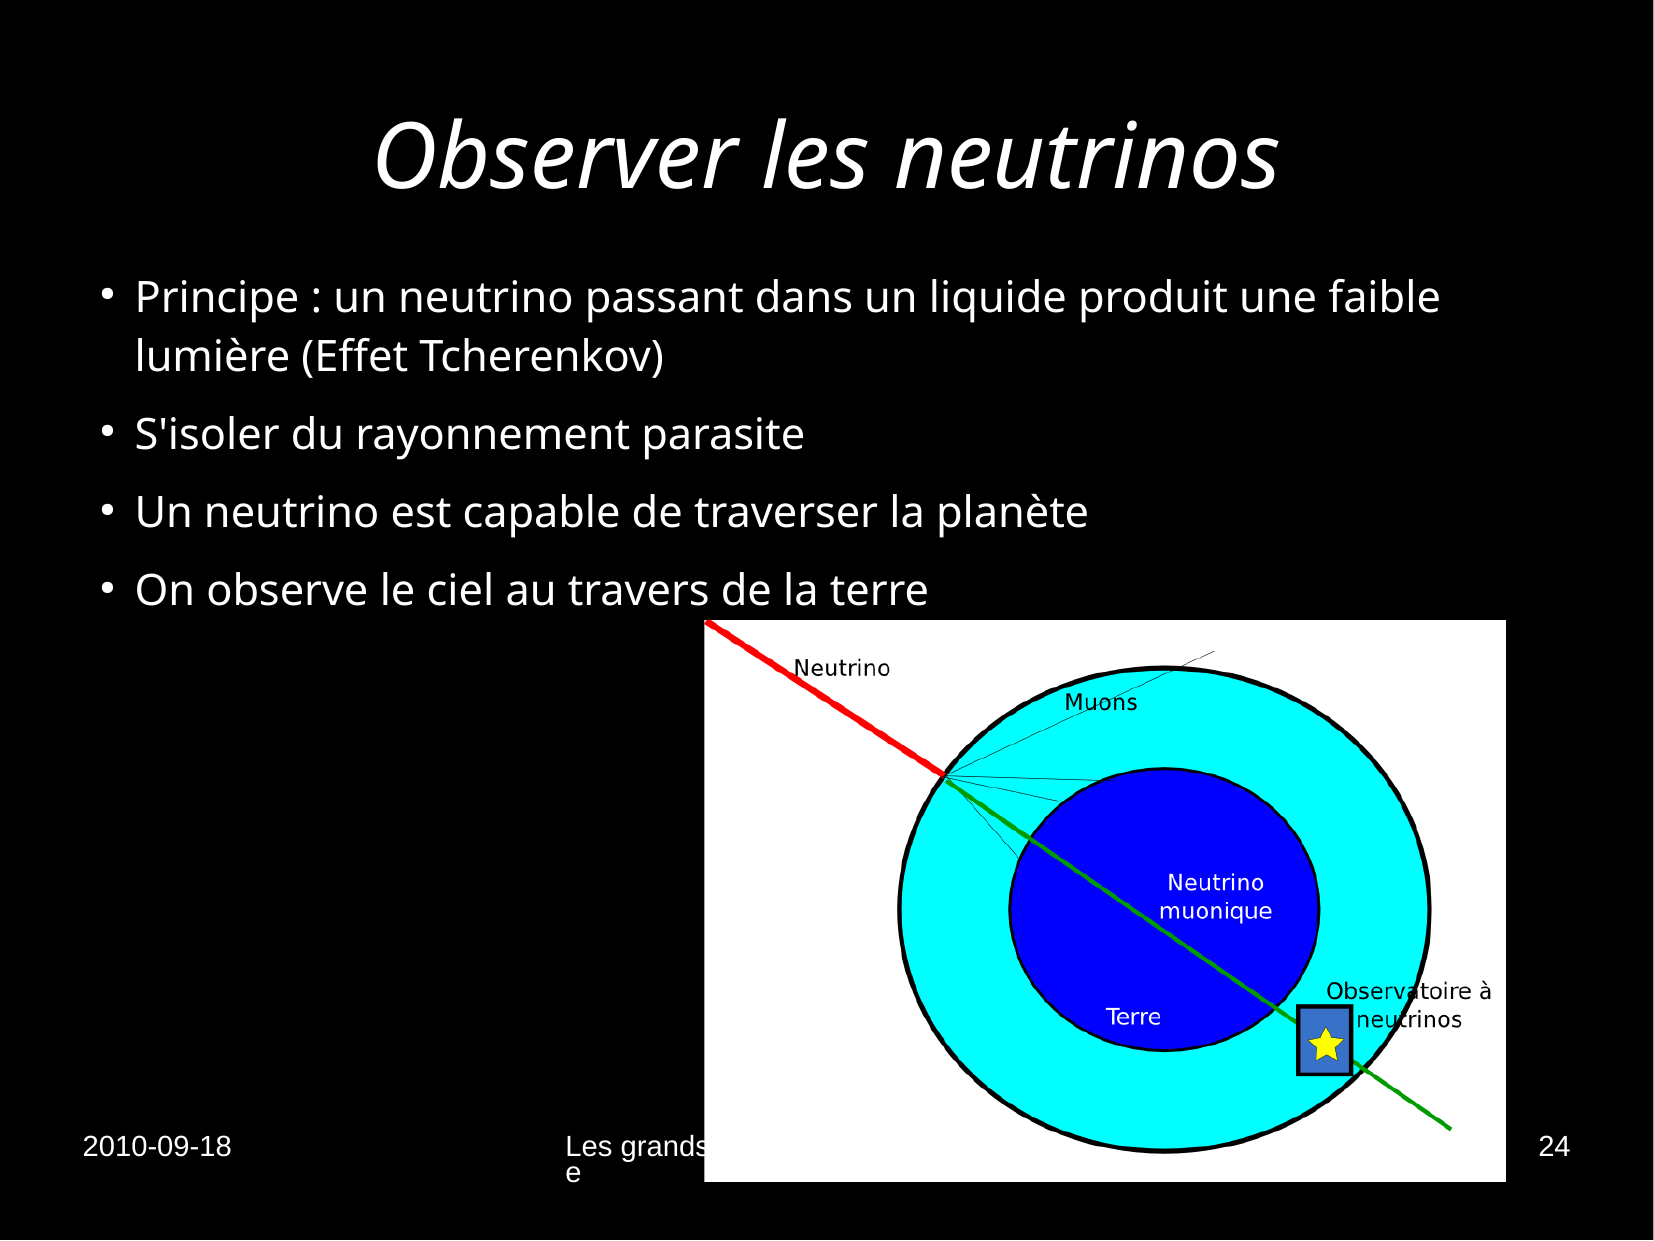

# Observer les neutrinos
Principe : un neutrino passant dans un liquide produit une faible lumière (Effet Tcherenkov)
S'isoler du rayonnement parasite
Un neutrino est capable de traverser la planète
On observe le ciel au travers de la terre
2010-09-18
Les grands observatoires dans le monde
24